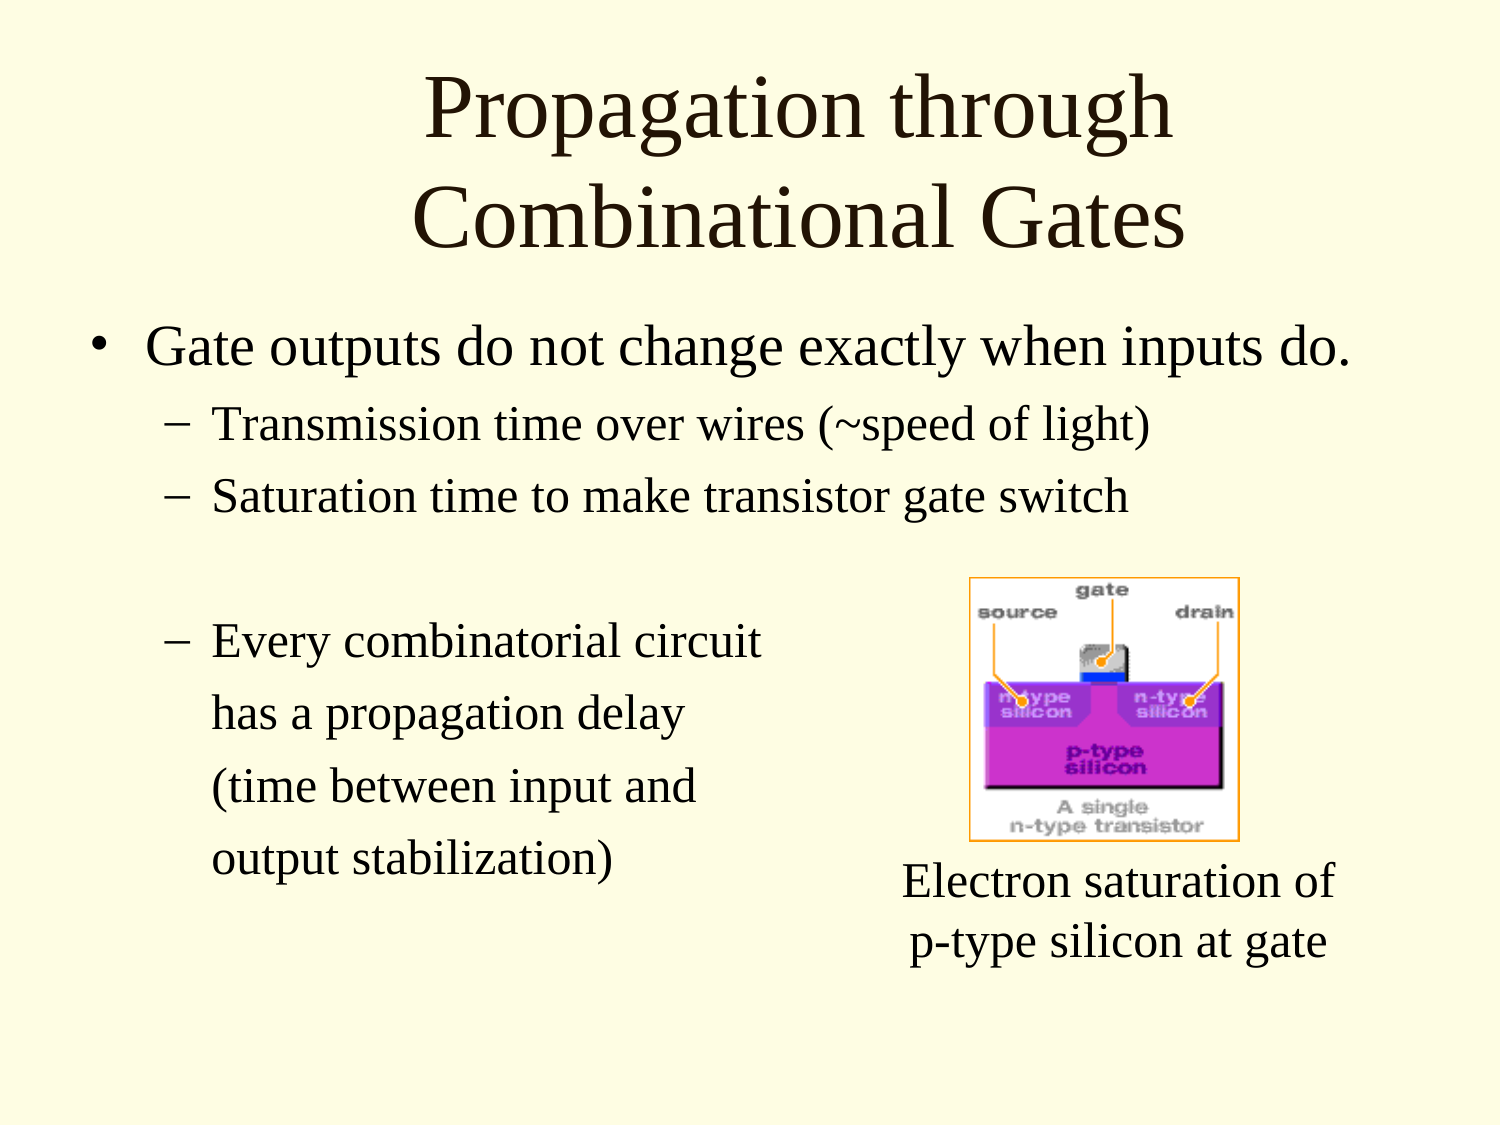

# Propagation through Combinational Gates
Gate outputs do not change exactly when inputs do.
Transmission time over wires (~speed of light)‏
Saturation time to make transistor gate switch
Every combinatorial circuit
	has a propagation delay
	(time between input and
	output stabilization)‏
Electron saturation of
p-type silicon at gate